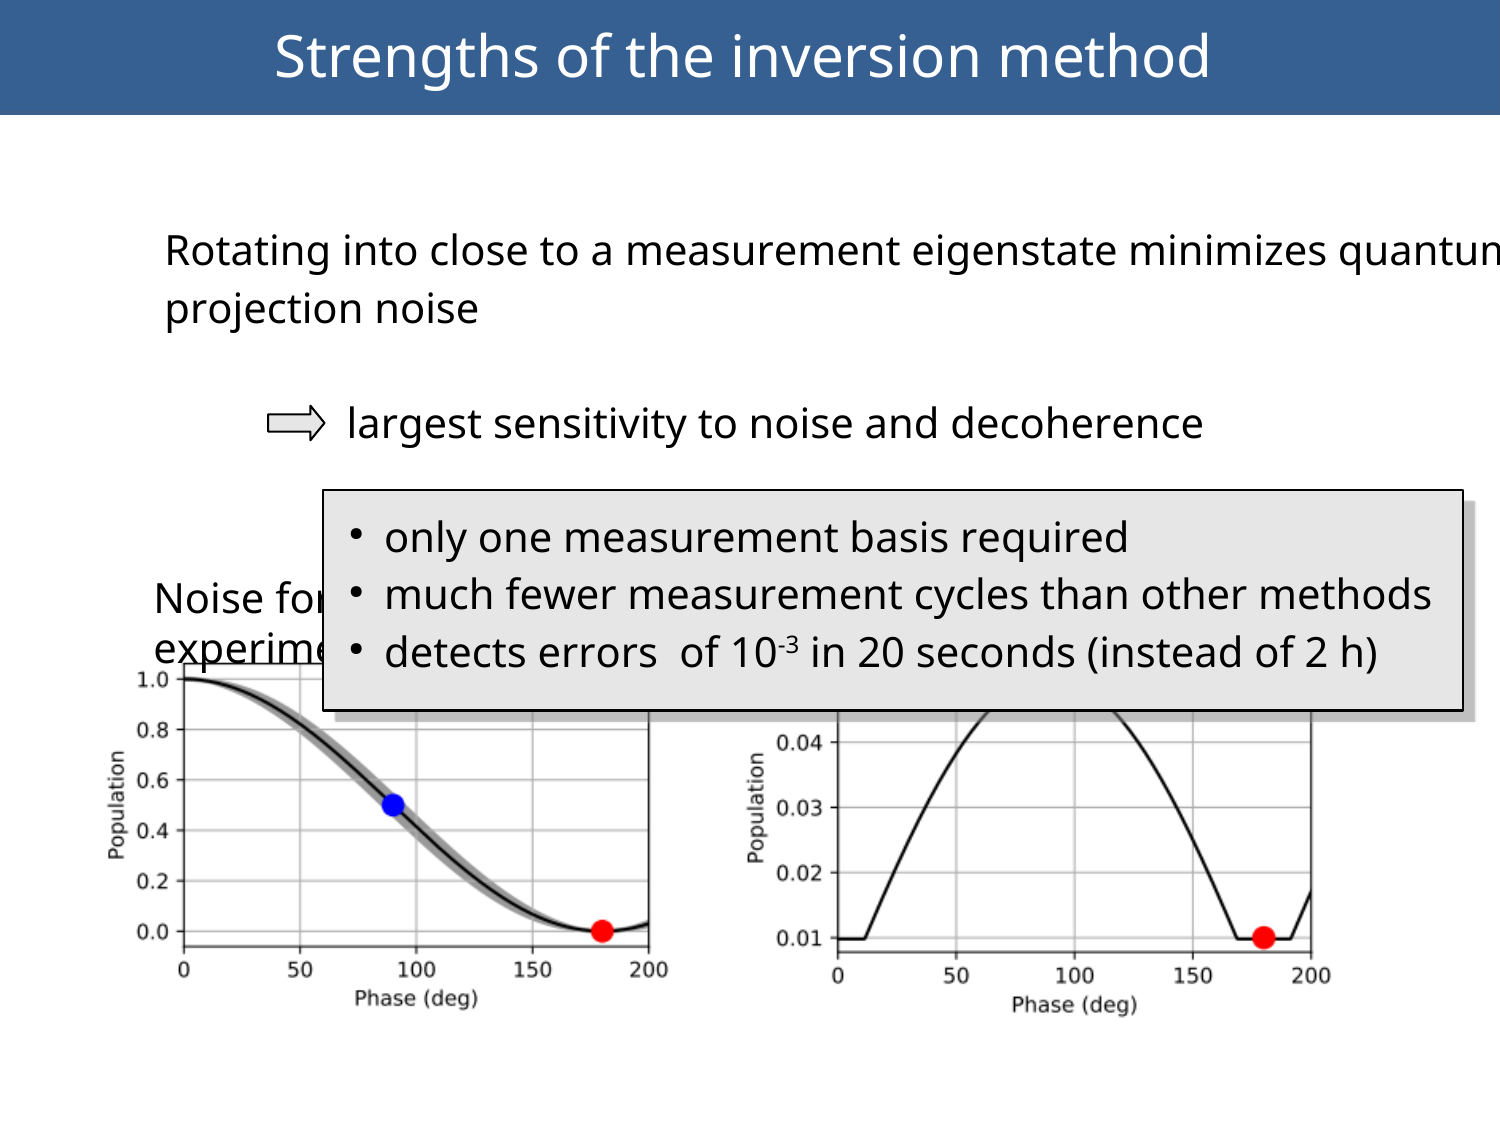

Strengths of the inversion method
Rotating into close to a measurement eigenstate minimizes quantum
projection noise
		 largest sensitivity to noise and decoherence
only one measurement basis required
much fewer measurement cycles than other methods
detects errors of 10-3 in 20 seconds (instead of 2 h)
Noise for 100 Ramsey experiments: